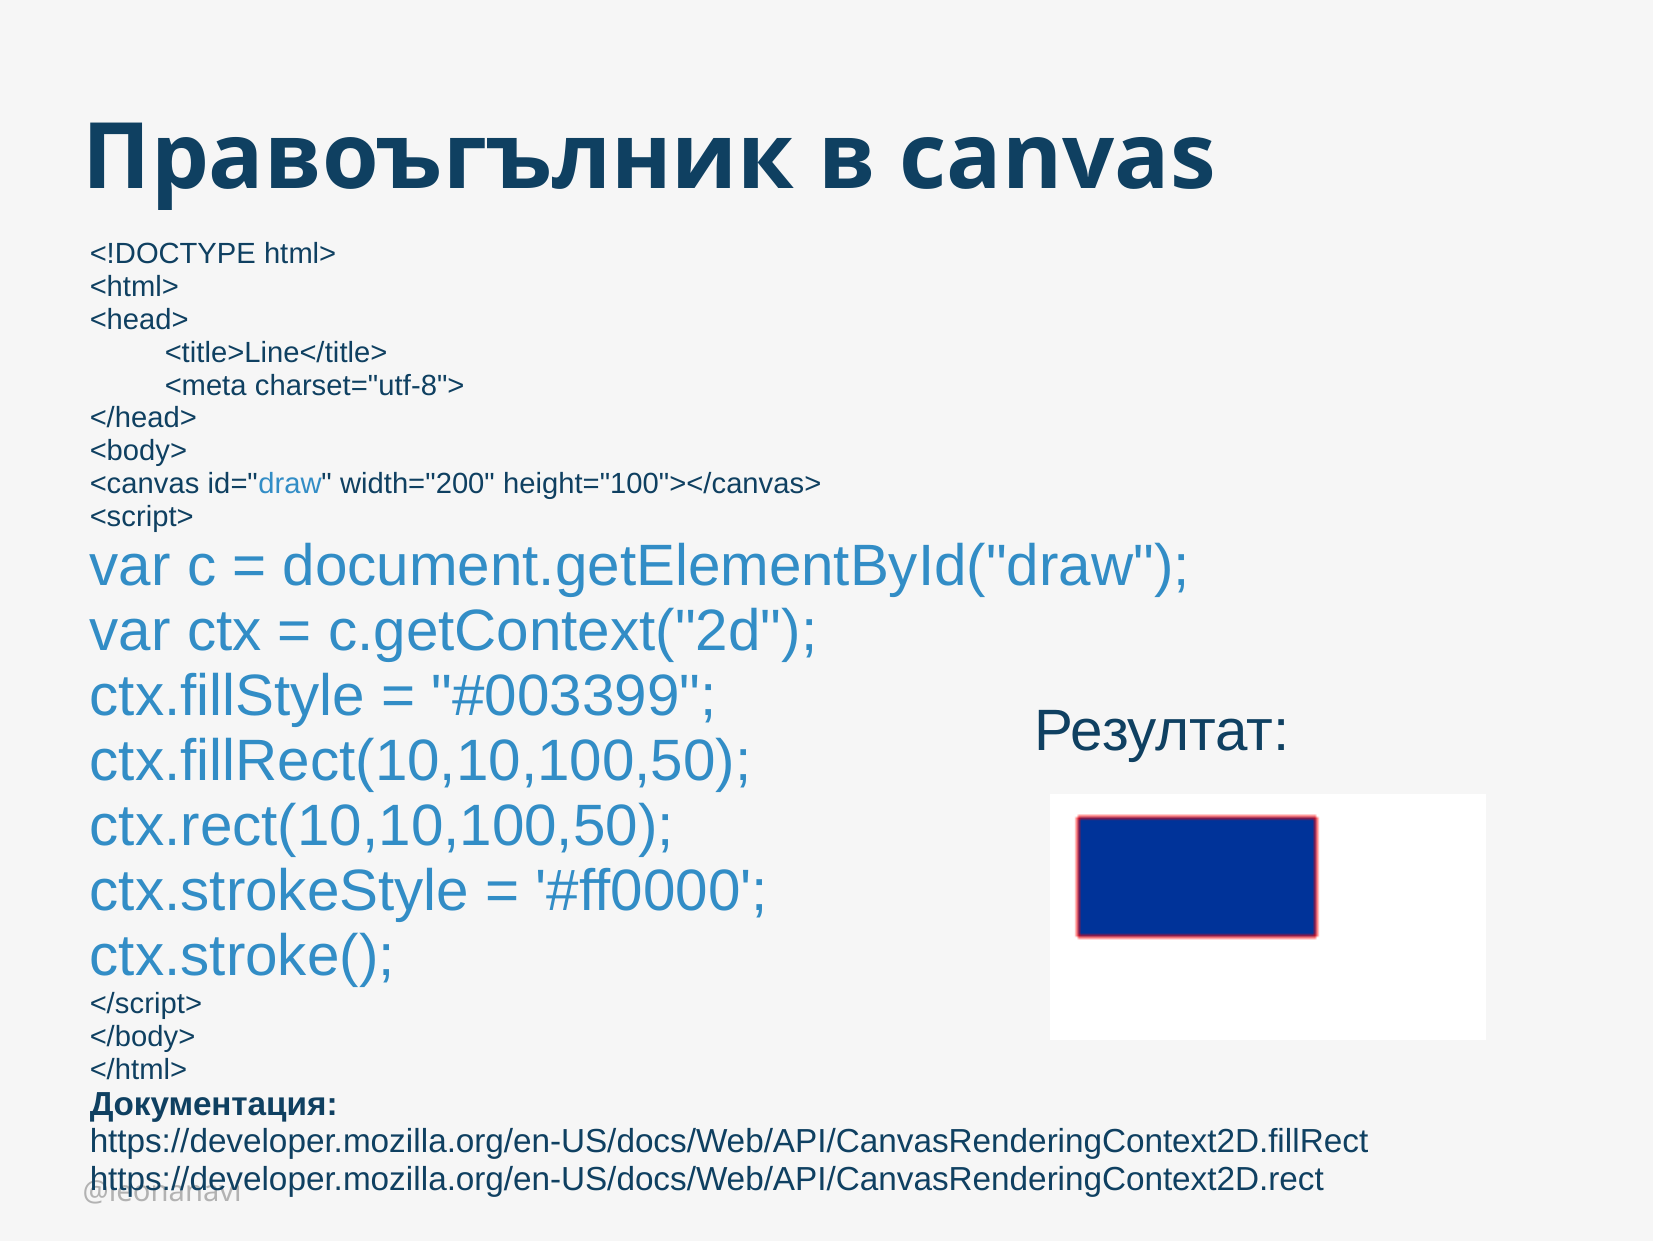

# Правоъгълник в canvas
<!DOCTYPE html>
<html>
<head>
	<title>Line</title>
	<meta charset="utf-8">
</head>
<body>
<canvas id="draw" width="200" height="100"></canvas>
<script>
var c = document.getElementById("draw");
var ctx = c.getContext("2d");
ctx.fillStyle = "#003399";
ctx.fillRect(10,10,100,50);
ctx.rect(10,10,100,50);
ctx.strokeStyle = '#ff0000';
ctx.stroke();
</script>
</body>
</html>
Документация:
https://developer.mozilla.org/en-US/docs/Web/API/CanvasRenderingContext2D.fillRect
https://developer.mozilla.org/en-US/docs/Web/API/CanvasRenderingContext2D.rect
Резултат: